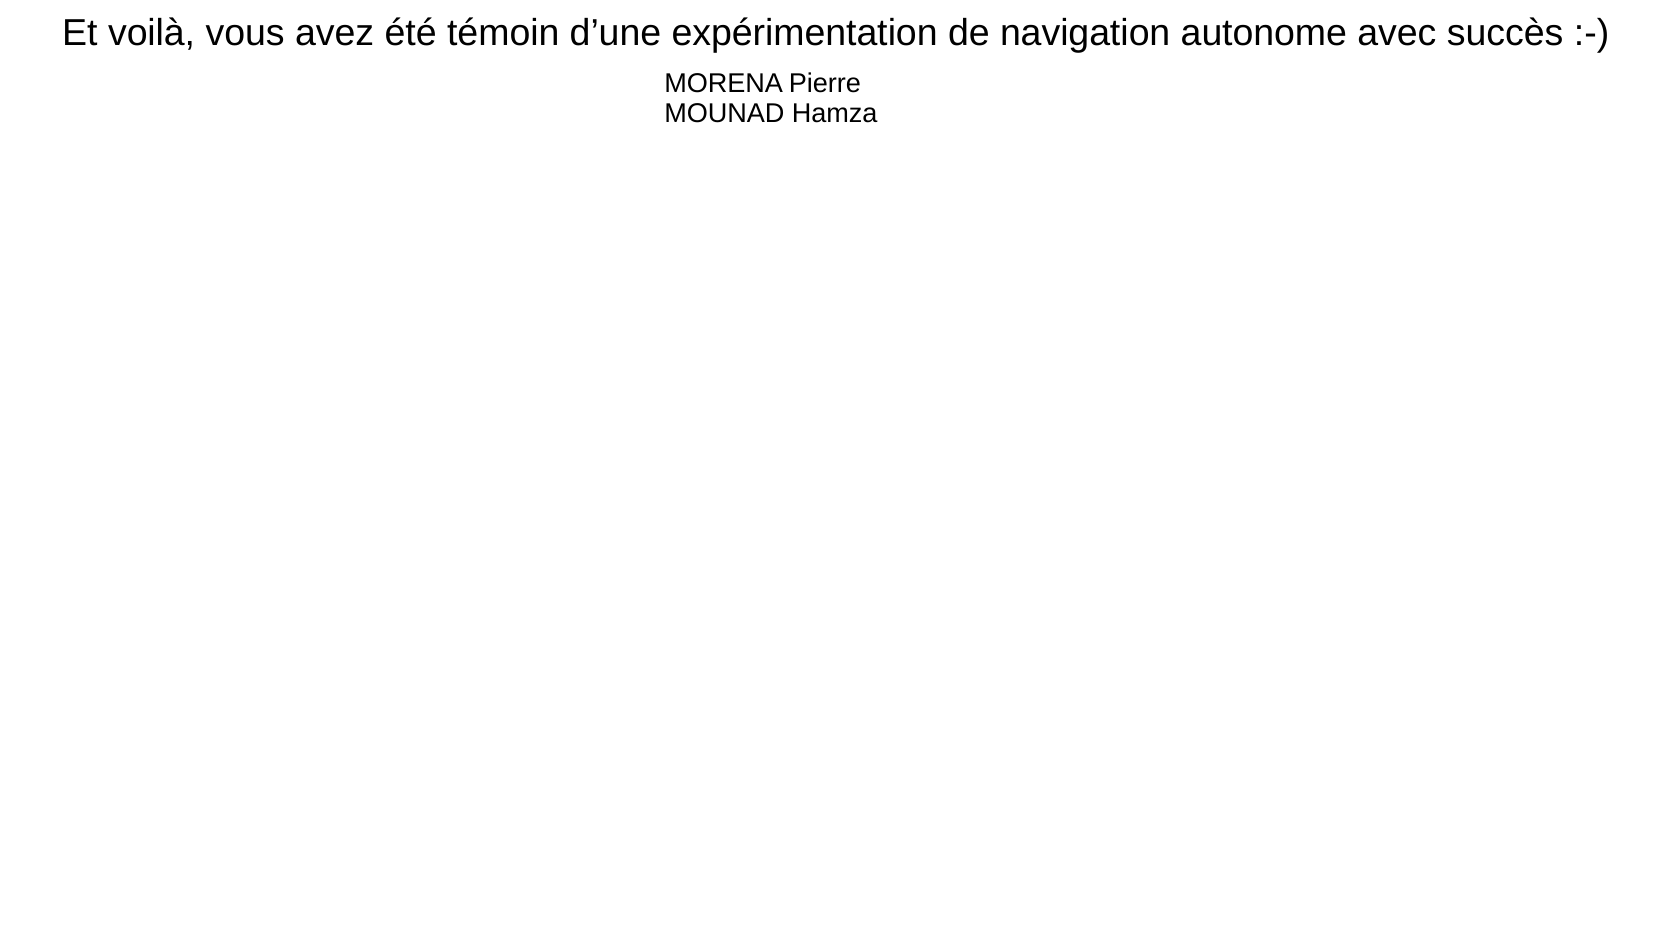

Et voilà, vous avez été témoin d’une expérimentation de navigation autonome avec succès :-)
MORENA Pierre
MOUNAD Hamza